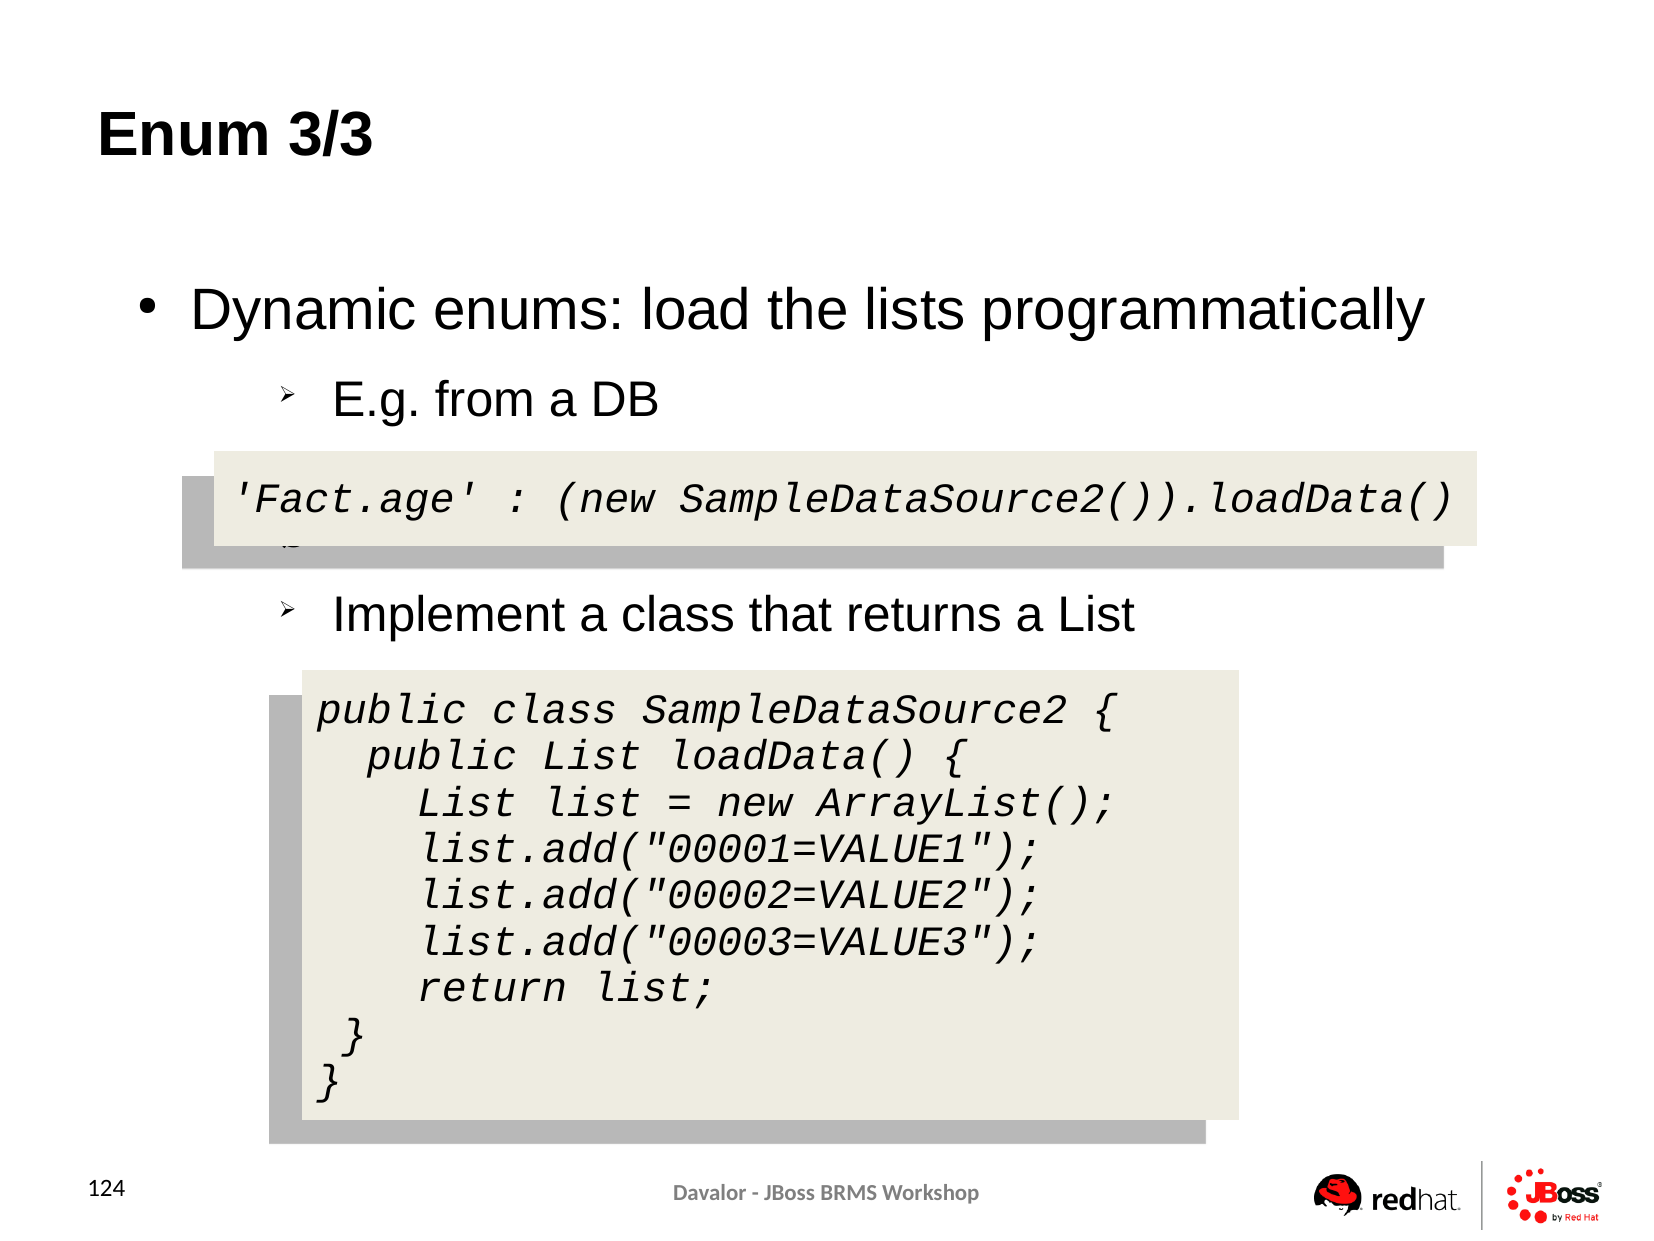

# Enum 3/3
Dynamic enums: load the lists programmatically
E.g. from a DB
Implement a class that returns a List
'Fact.age' : (new SampleDataSource2()).loadData()
public class SampleDataSource2 {
  public List loadData() {
    List list = new ArrayList();
    list.add("00001=VALUE1");
    list.add("00002=VALUE2");
    list.add("00003=VALUE3");
    return list;
 }
}